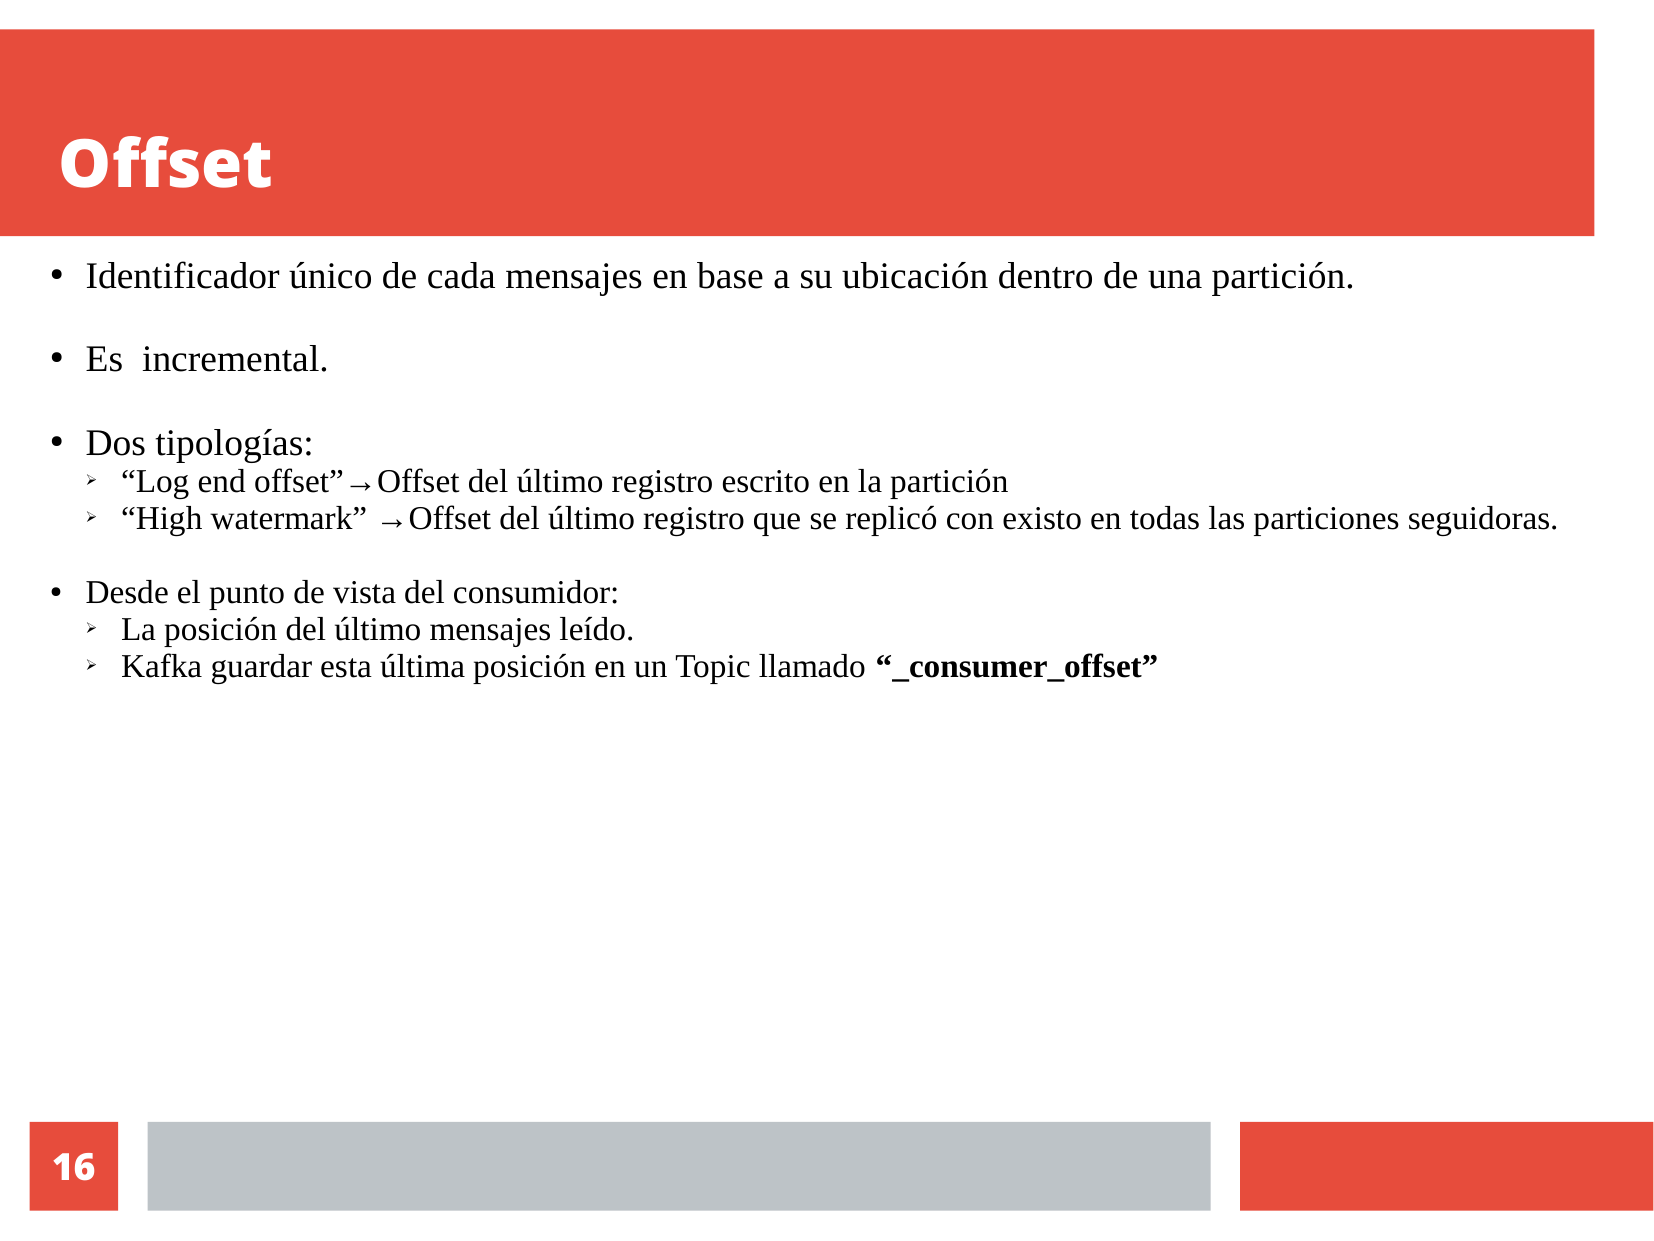

# Offset
Identificador único de cada mensajes en base a su ubicación dentro de una partición.
Es incremental.
Dos tipologías:
“Log end offset”→Offset del último registro escrito en la partición
“High watermark” →Offset del último registro que se replicó con existo en todas las particiones seguidoras.
Desde el punto de vista del consumidor:
La posición del último mensajes leído.
Kafka guardar esta última posición en un Topic llamado “_consumer_offset”
16